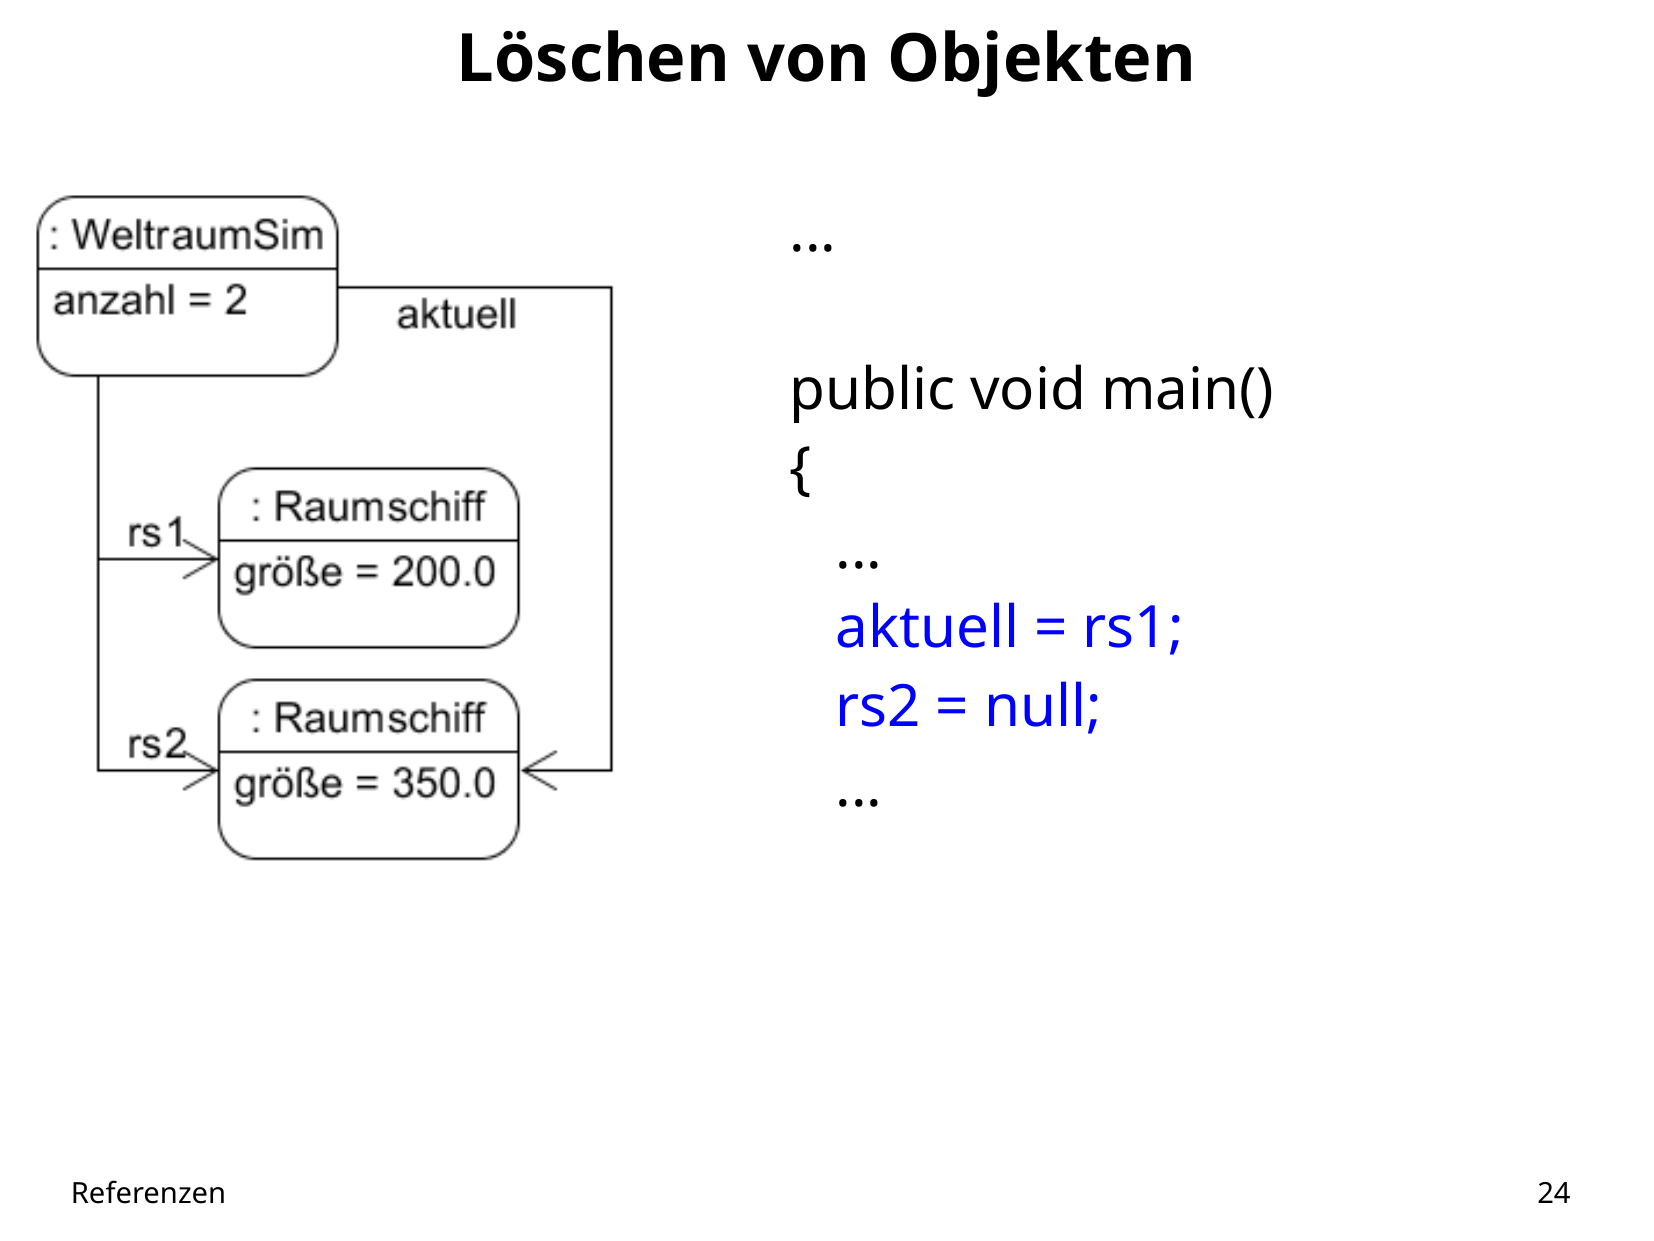

# Löschen von Objekten
 ...
 public void main()
 {
 ...
 aktuell = rs1;
 rs2 = null;
 ...
Referenzen
24